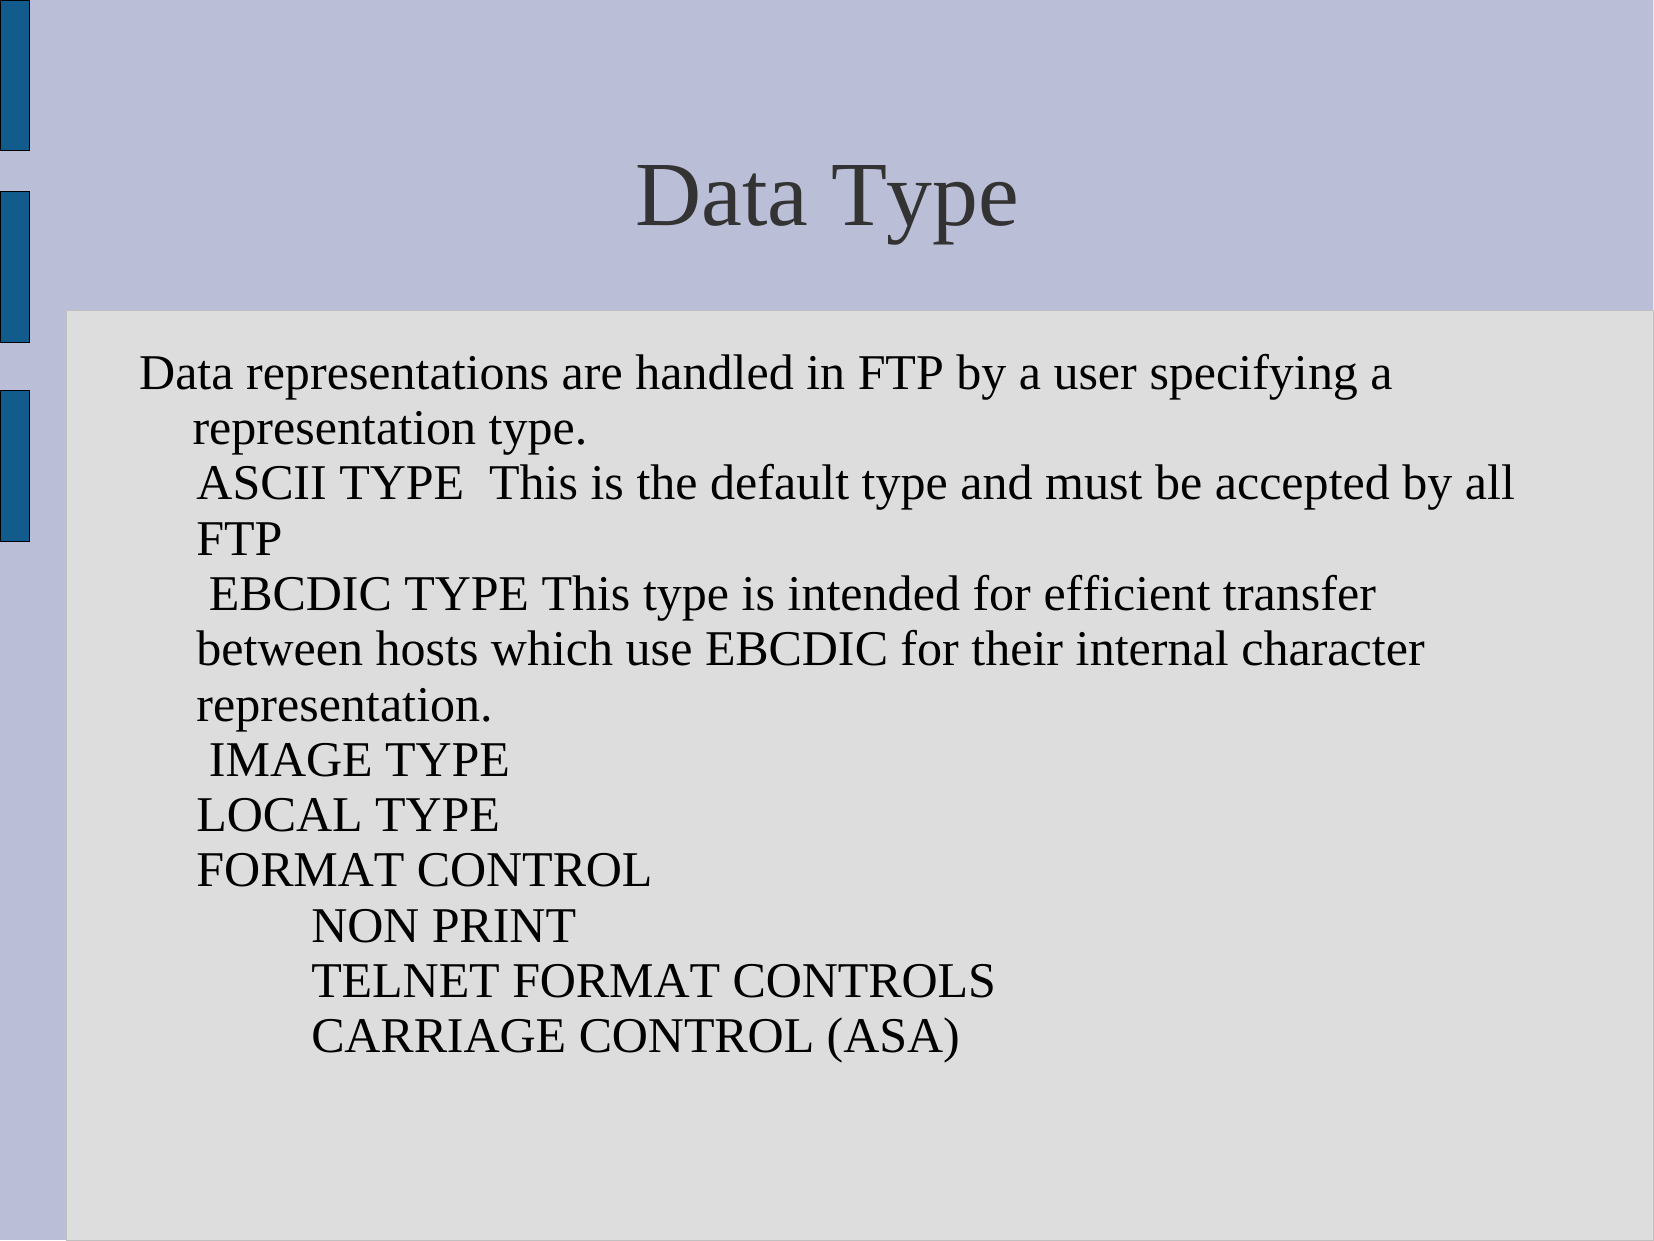

# Data Type
Data representations are handled in FTP by a user specifying a representation type.
ASCII TYPE This is the default type and must be accepted by all FTP
 EBCDIC TYPE This type is intended for efficient transfer between hosts which use EBCDIC for their internal character 	representation.
 IMAGE TYPE
LOCAL TYPE
FORMAT CONTROL
 NON PRINT
 TELNET FORMAT CONTROLS
 CARRIAGE CONTROL (ASA)